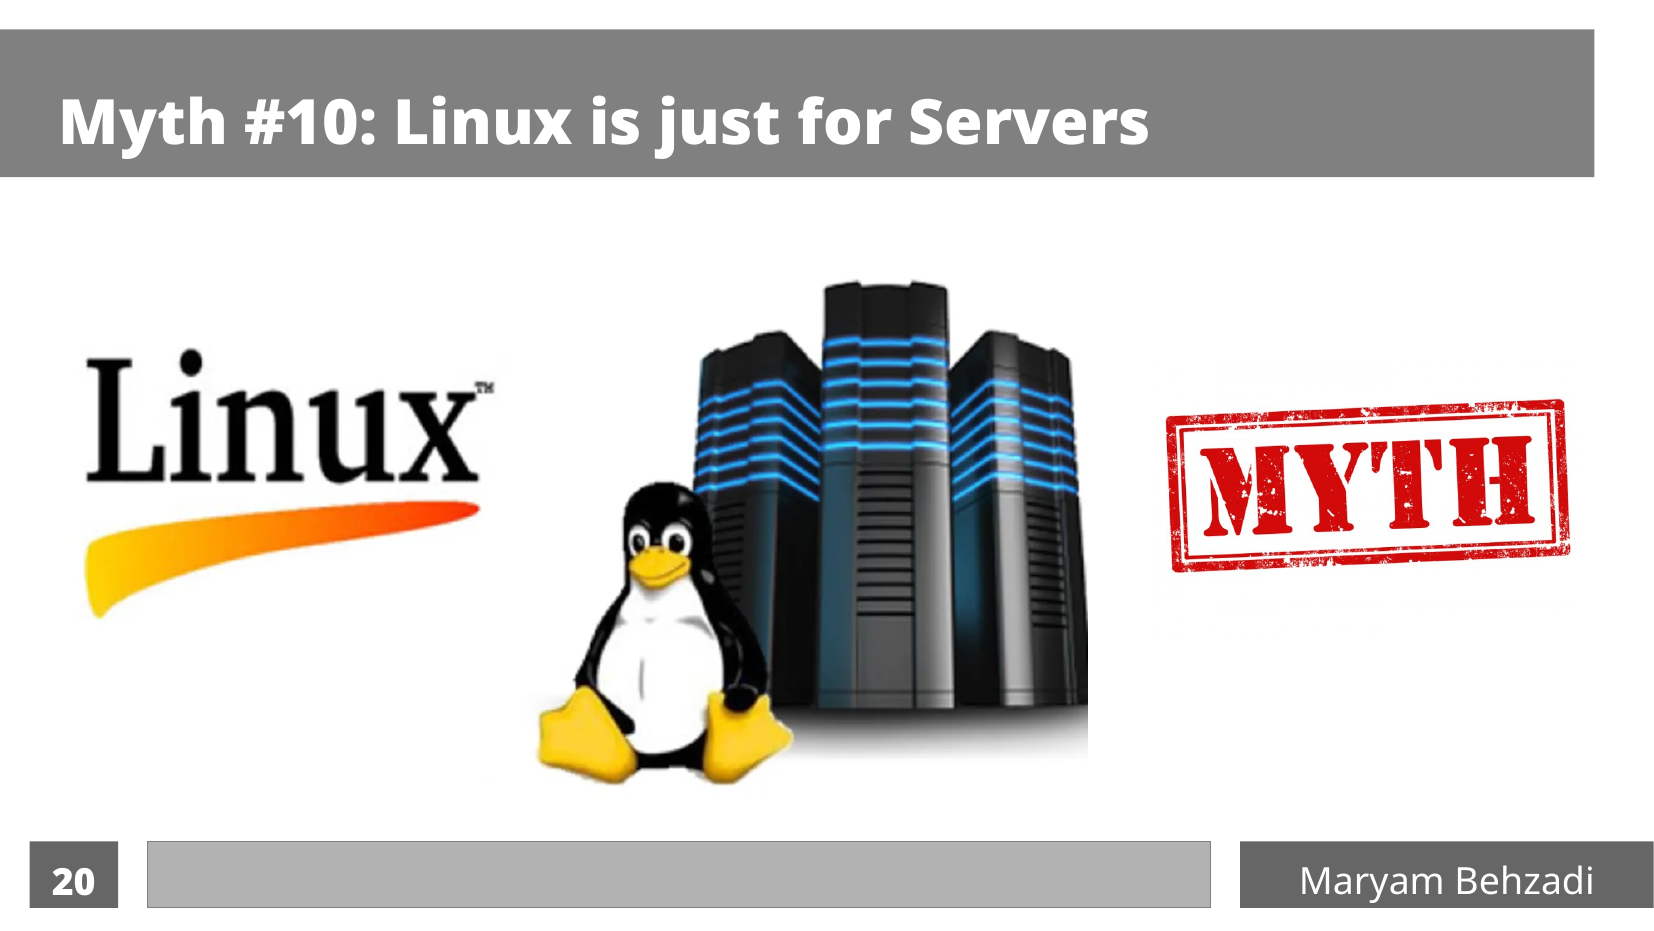

# Myth #10: Linux is just for Servers
20